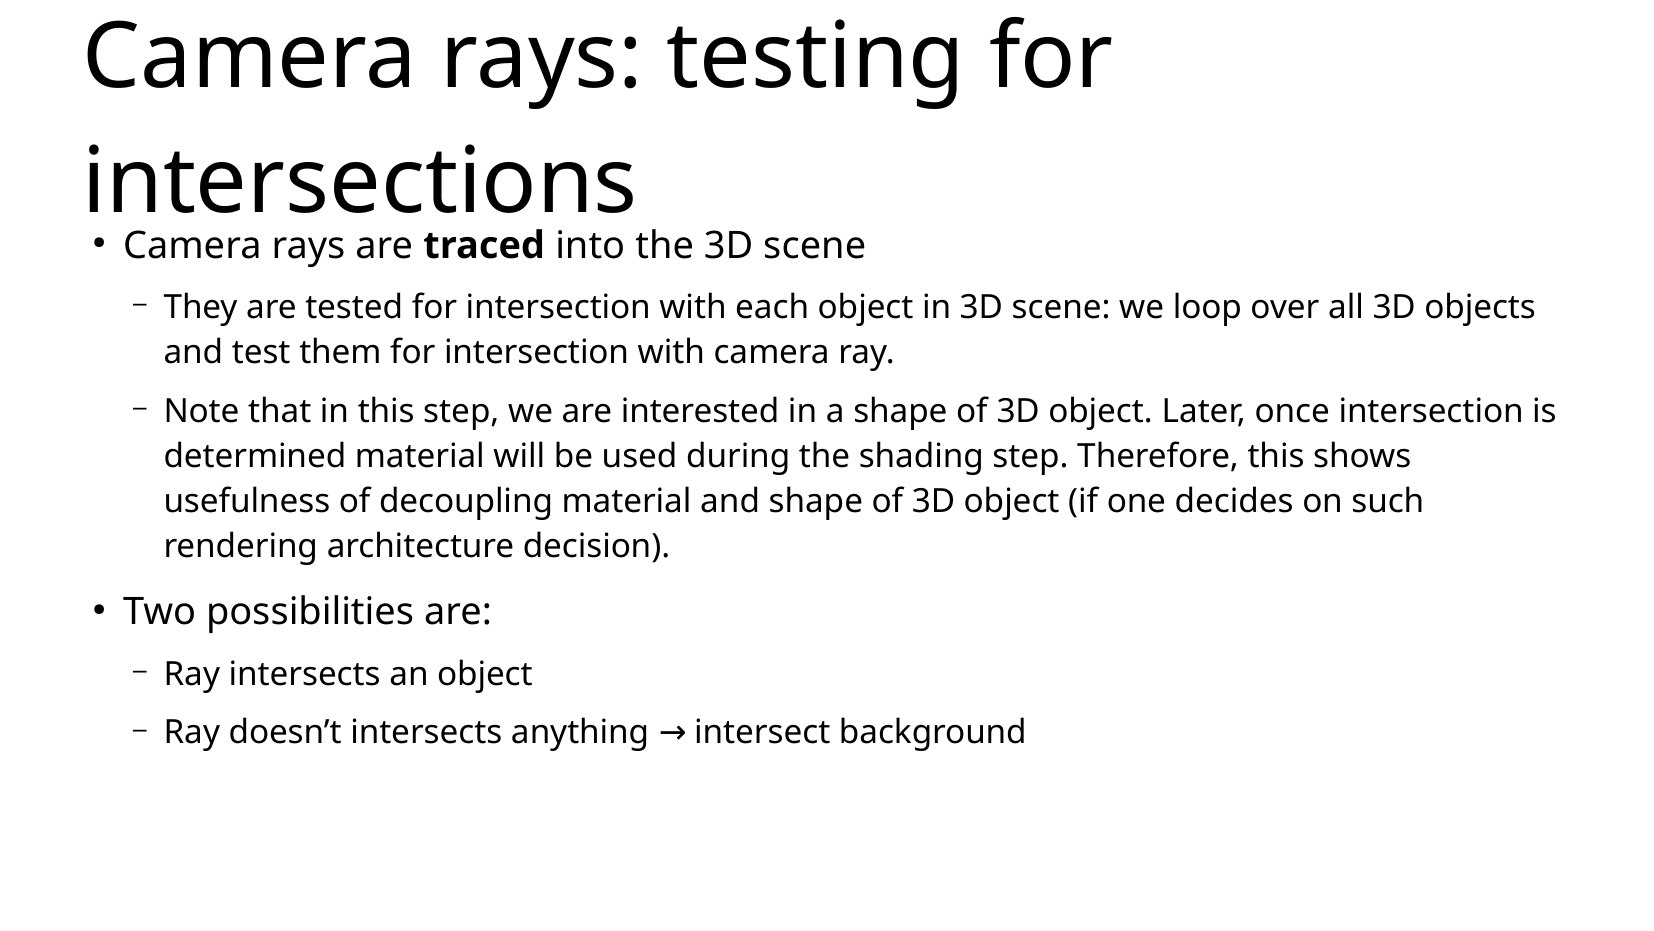

# Camera rays: testing for intersections
Camera rays are traced into the 3D scene
They are tested for intersection with each object in 3D scene: we loop over all 3D objects and test them for intersection with camera ray.
Note that in this step, we are interested in a shape of 3D object. Later, once intersection is determined material will be used during the shading step. Therefore, this shows usefulness of decoupling material and shape of 3D object (if one decides on such rendering architecture decision).
Two possibilities are:
Ray intersects an object
Ray doesn’t intersects anything → intersect background